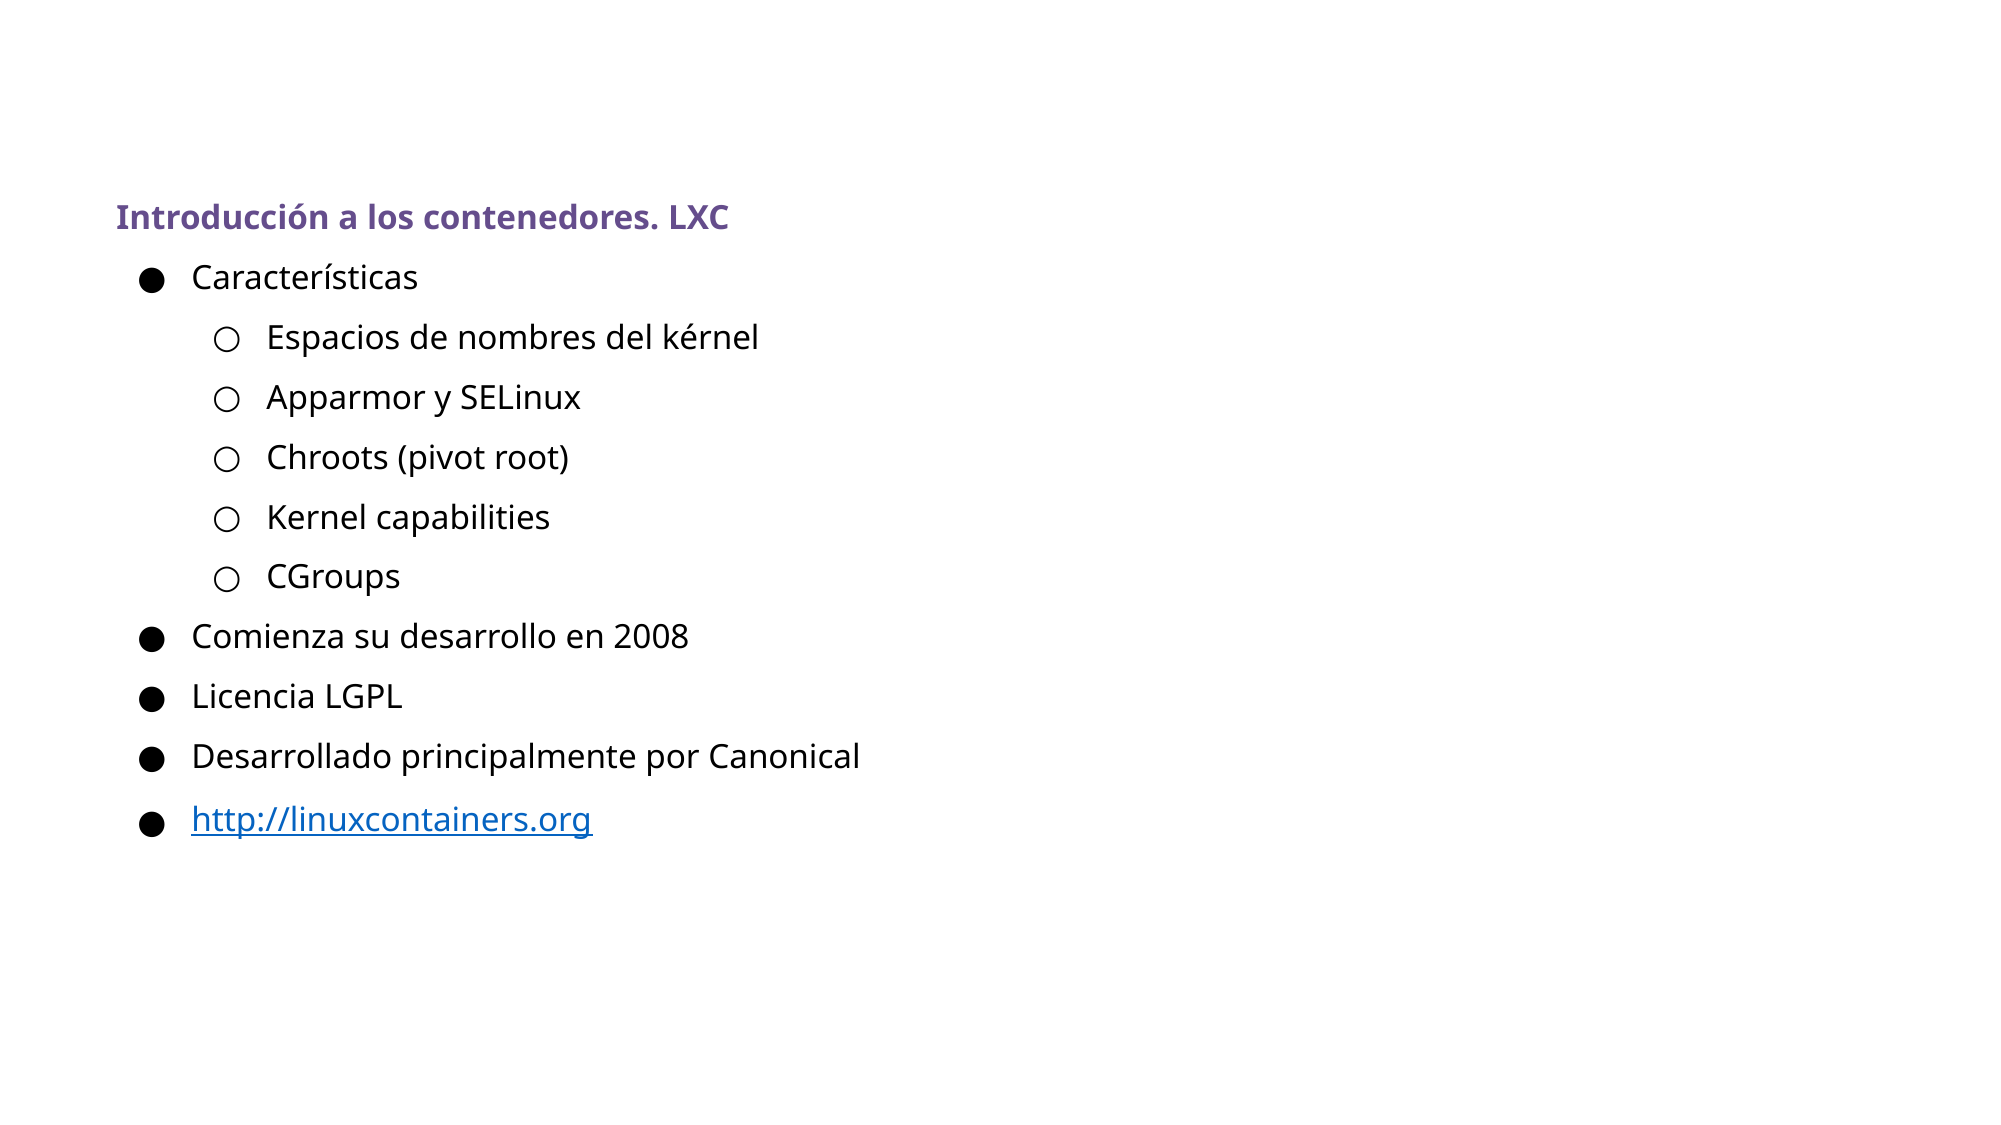

Introducción a los contenedores. LXC
Características
Espacios de nombres del kérnel
Apparmor y SELinux
Chroots (pivot root)
Kernel capabilities
CGroups
Comienza su desarrollo en 2008
Licencia LGPL
Desarrollado principalmente por Canonical
http://linuxcontainers.org